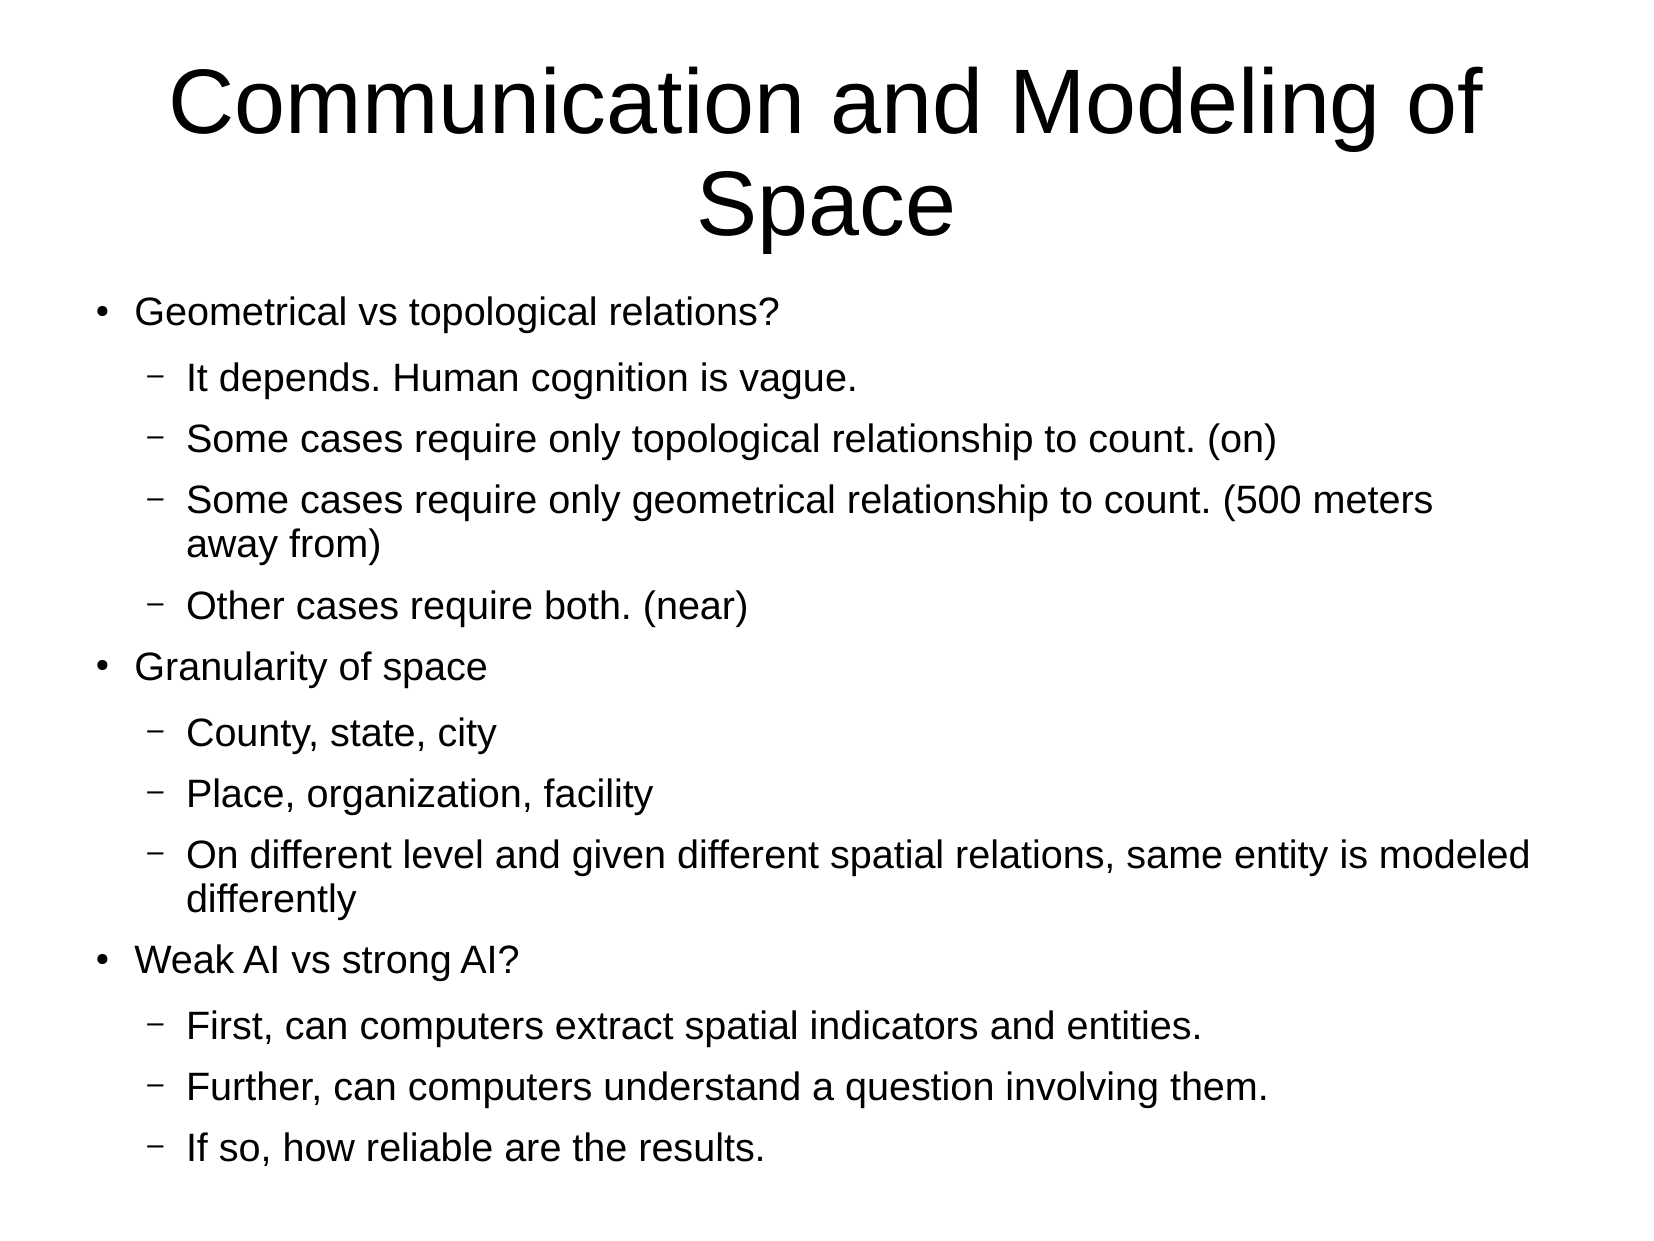

# Communication and Modeling of Space
Geometrical vs topological relations?
It depends. Human cognition is vague.
Some cases require only topological relationship to count. (on)
Some cases require only geometrical relationship to count. (500 meters away from)
Other cases require both. (near)
Granularity of space
County, state, city
Place, organization, facility
On different level and given different spatial relations, same entity is modeled differently
Weak AI vs strong AI?
First, can computers extract spatial indicators and entities.
Further, can computers understand a question involving them.
If so, how reliable are the results.